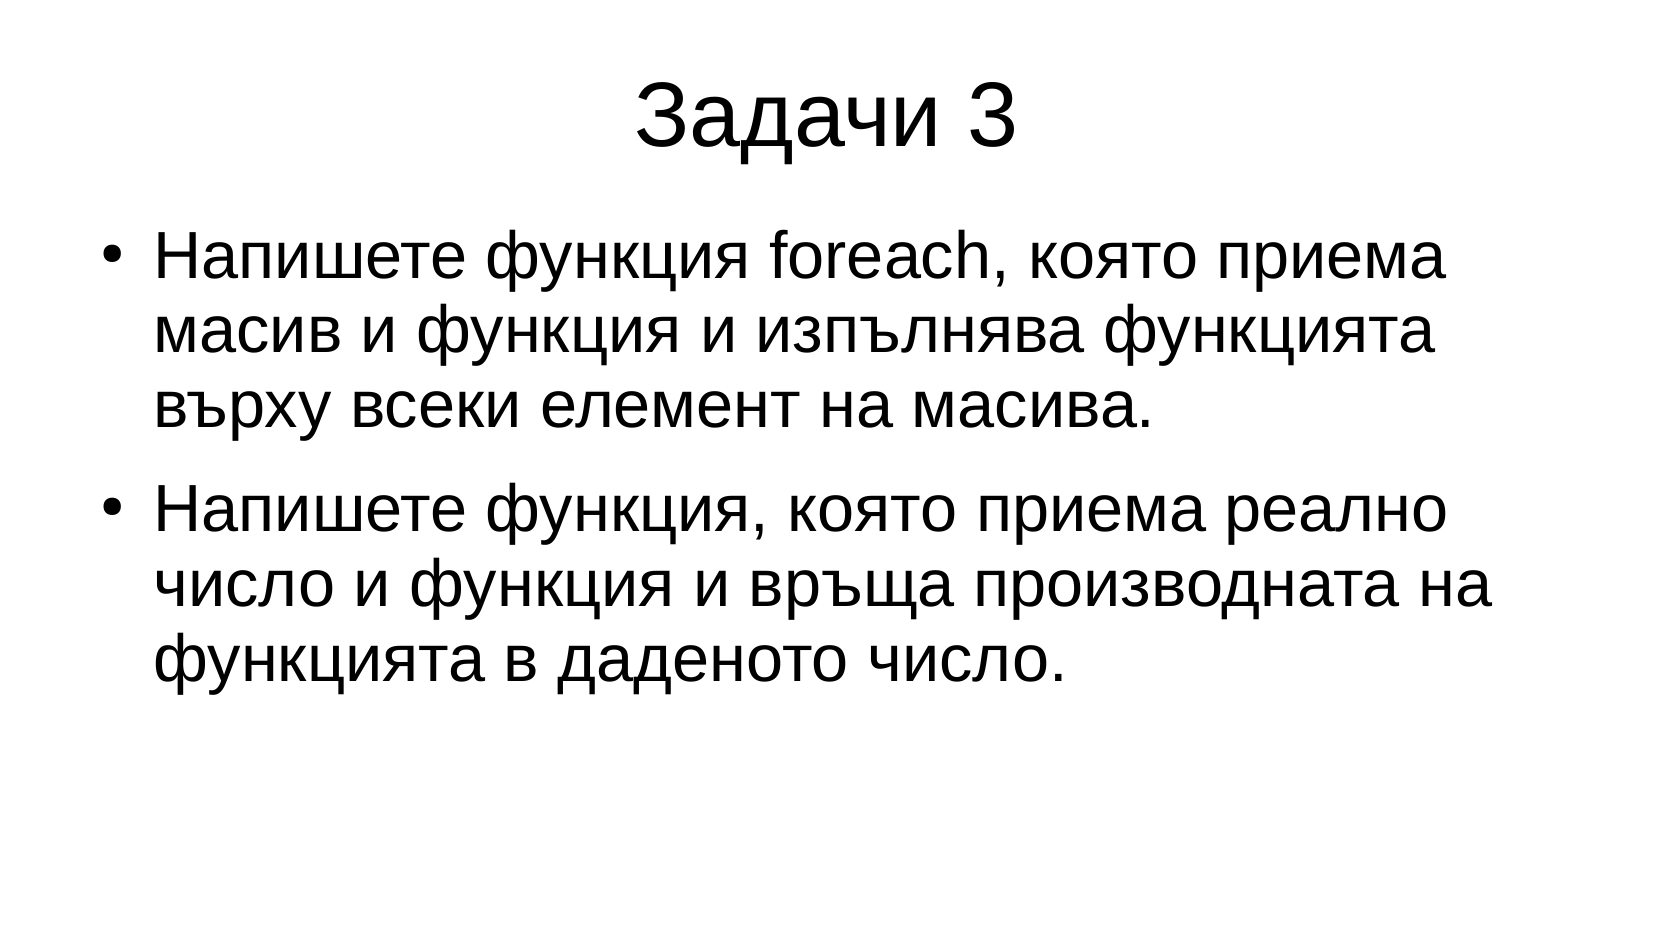

# Задачи 3
Напишете функция foreach, която приема масив и функция и изпълнява функцията върху всеки елемент на масива.
Напишете функция, която приема реално число и функция и връща производната на функцията в даденото число.